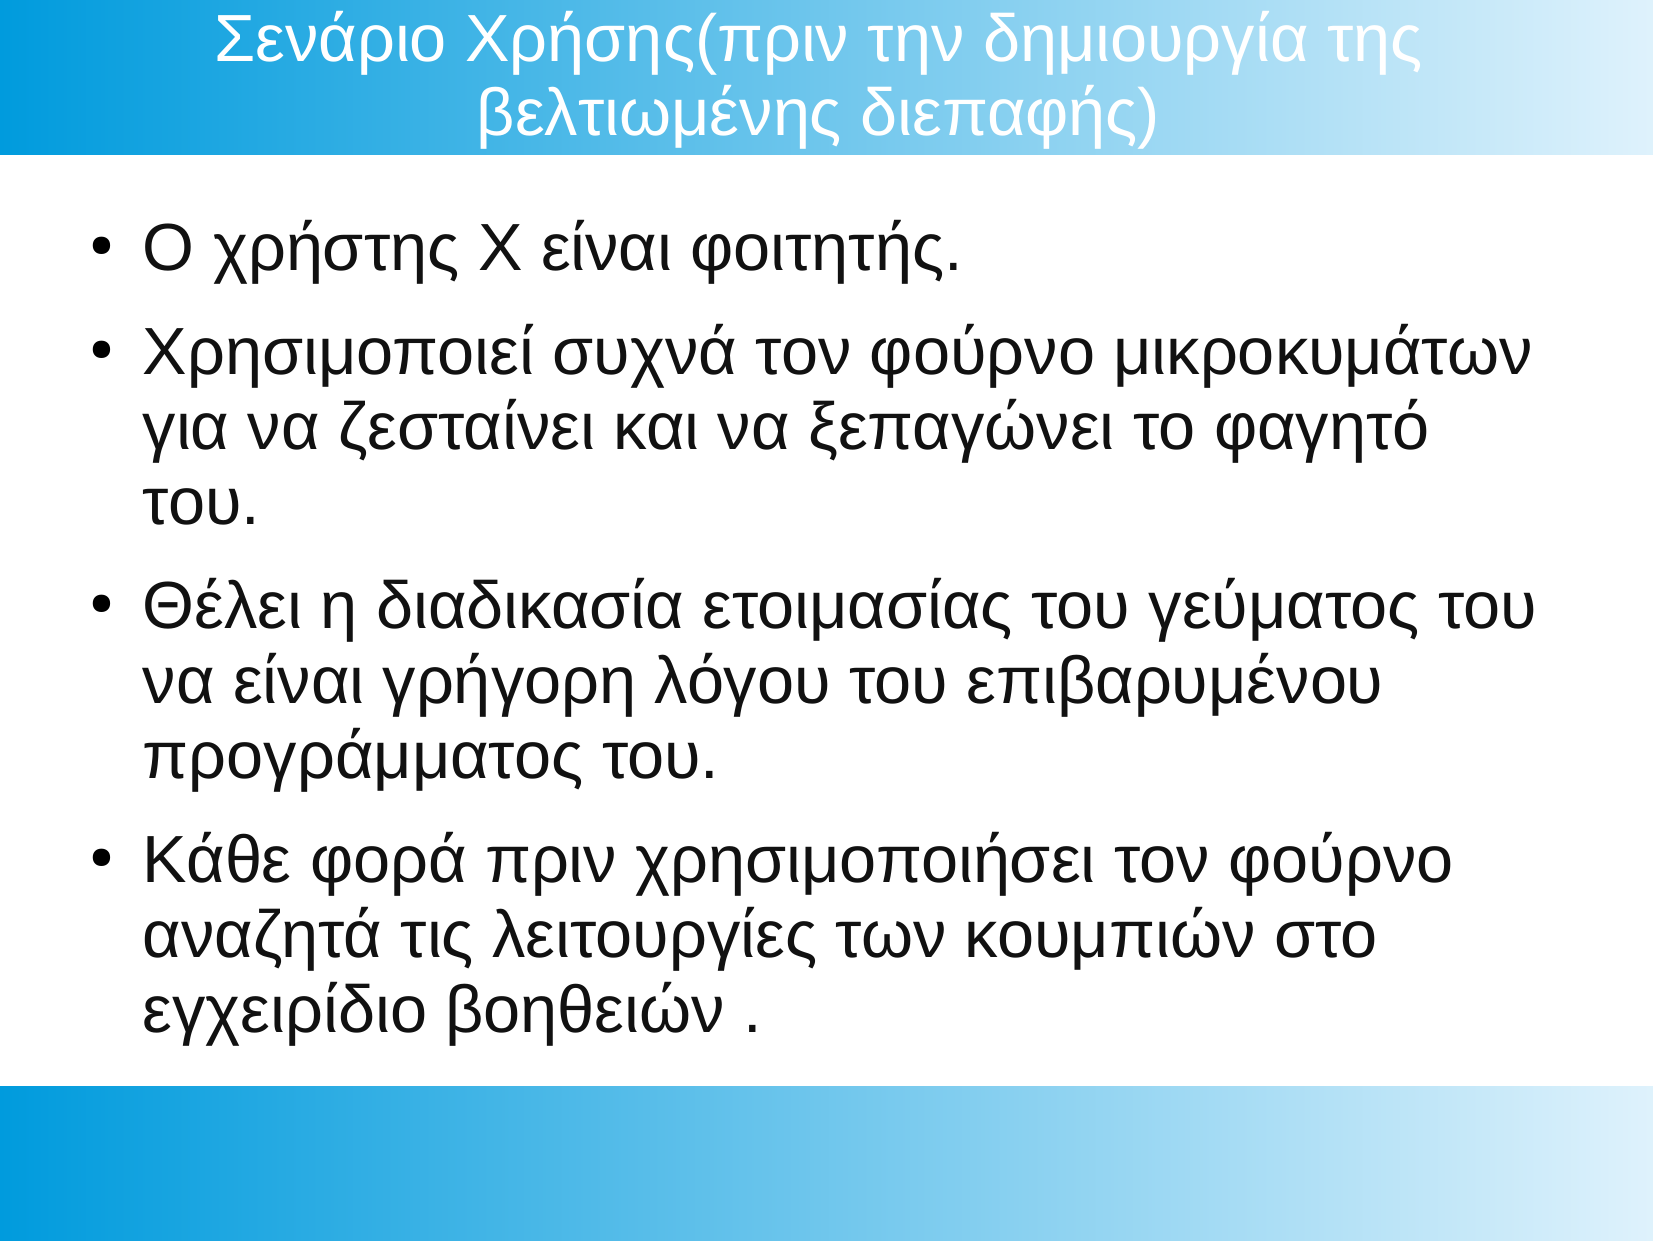

# Σενάριο Χρήσης(πριν την δημιουργία της βελτιωμένης διεπαφής)
Ο χρήστης Χ είναι φοιτητής.
Χρησιμοποιεί συχνά τον φούρνο μικροκυμάτων για να ζεσταίνει και να ξεπαγώνει το φαγητό του.
Θέλει η διαδικασία ετοιμασίας του γεύματος του να είναι γρήγορη λόγου του επιβαρυμένου προγράμματος του.
Κάθε φορά πριν χρησιμοποιήσει τον φούρνο αναζητά τις λειτουργίες των κουμπιών στο εγχειρίδιο βοηθειών .